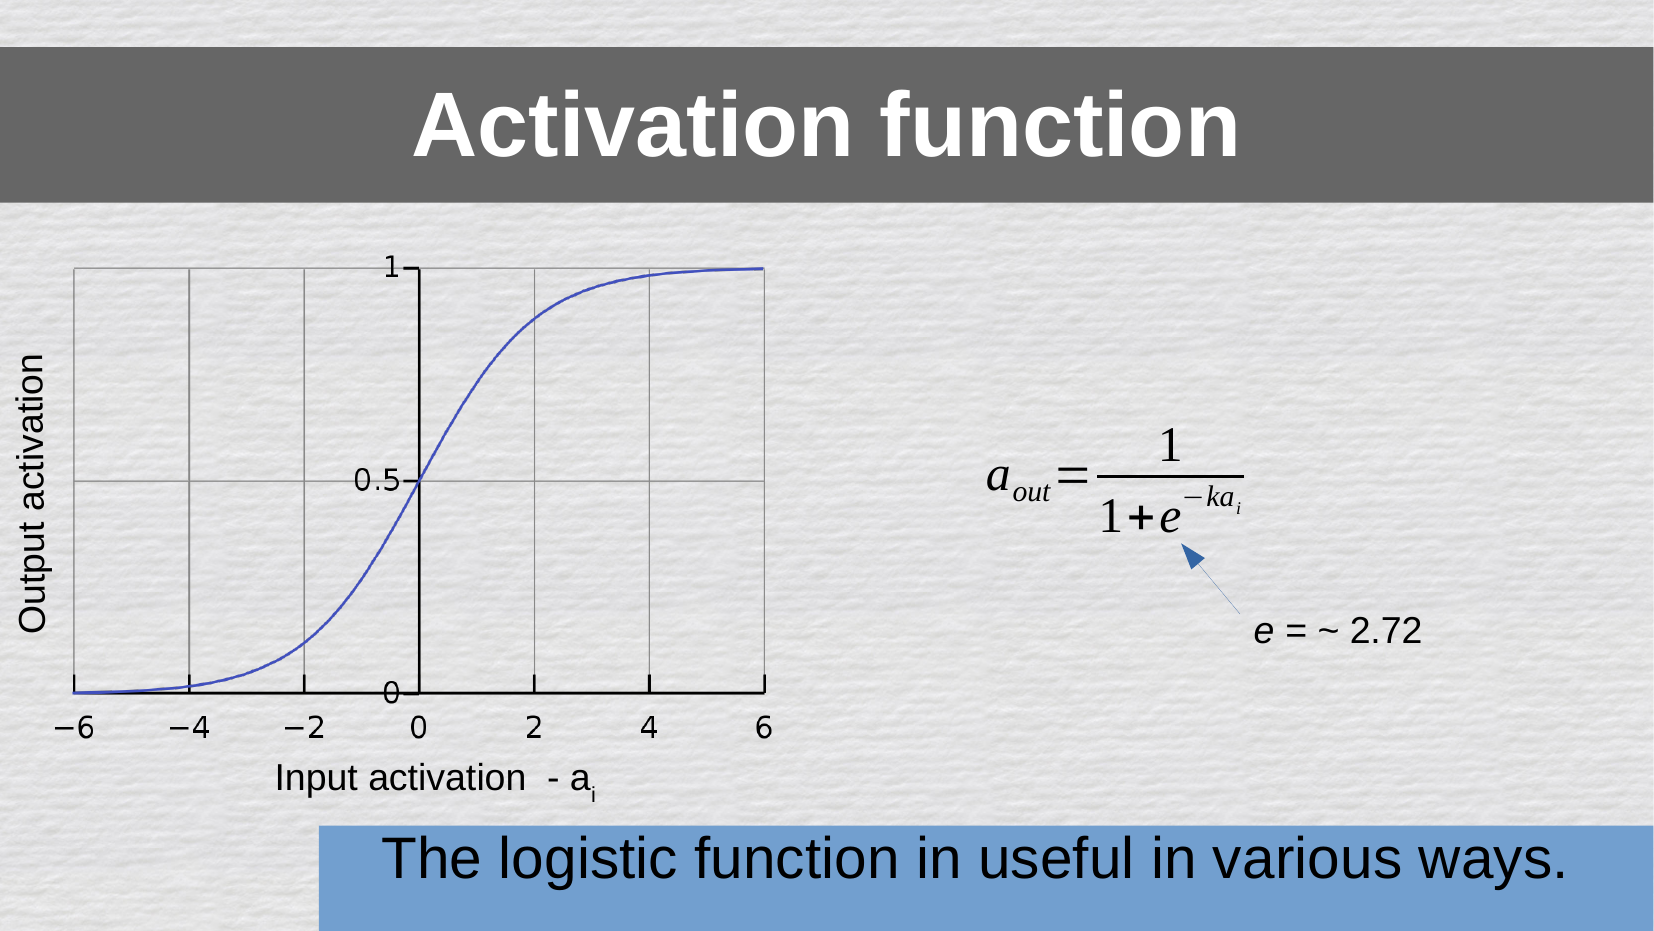

# Activation function
Output activation
 e = ~ 2.72
Input activation - ai
The logistic function in useful in various ways.